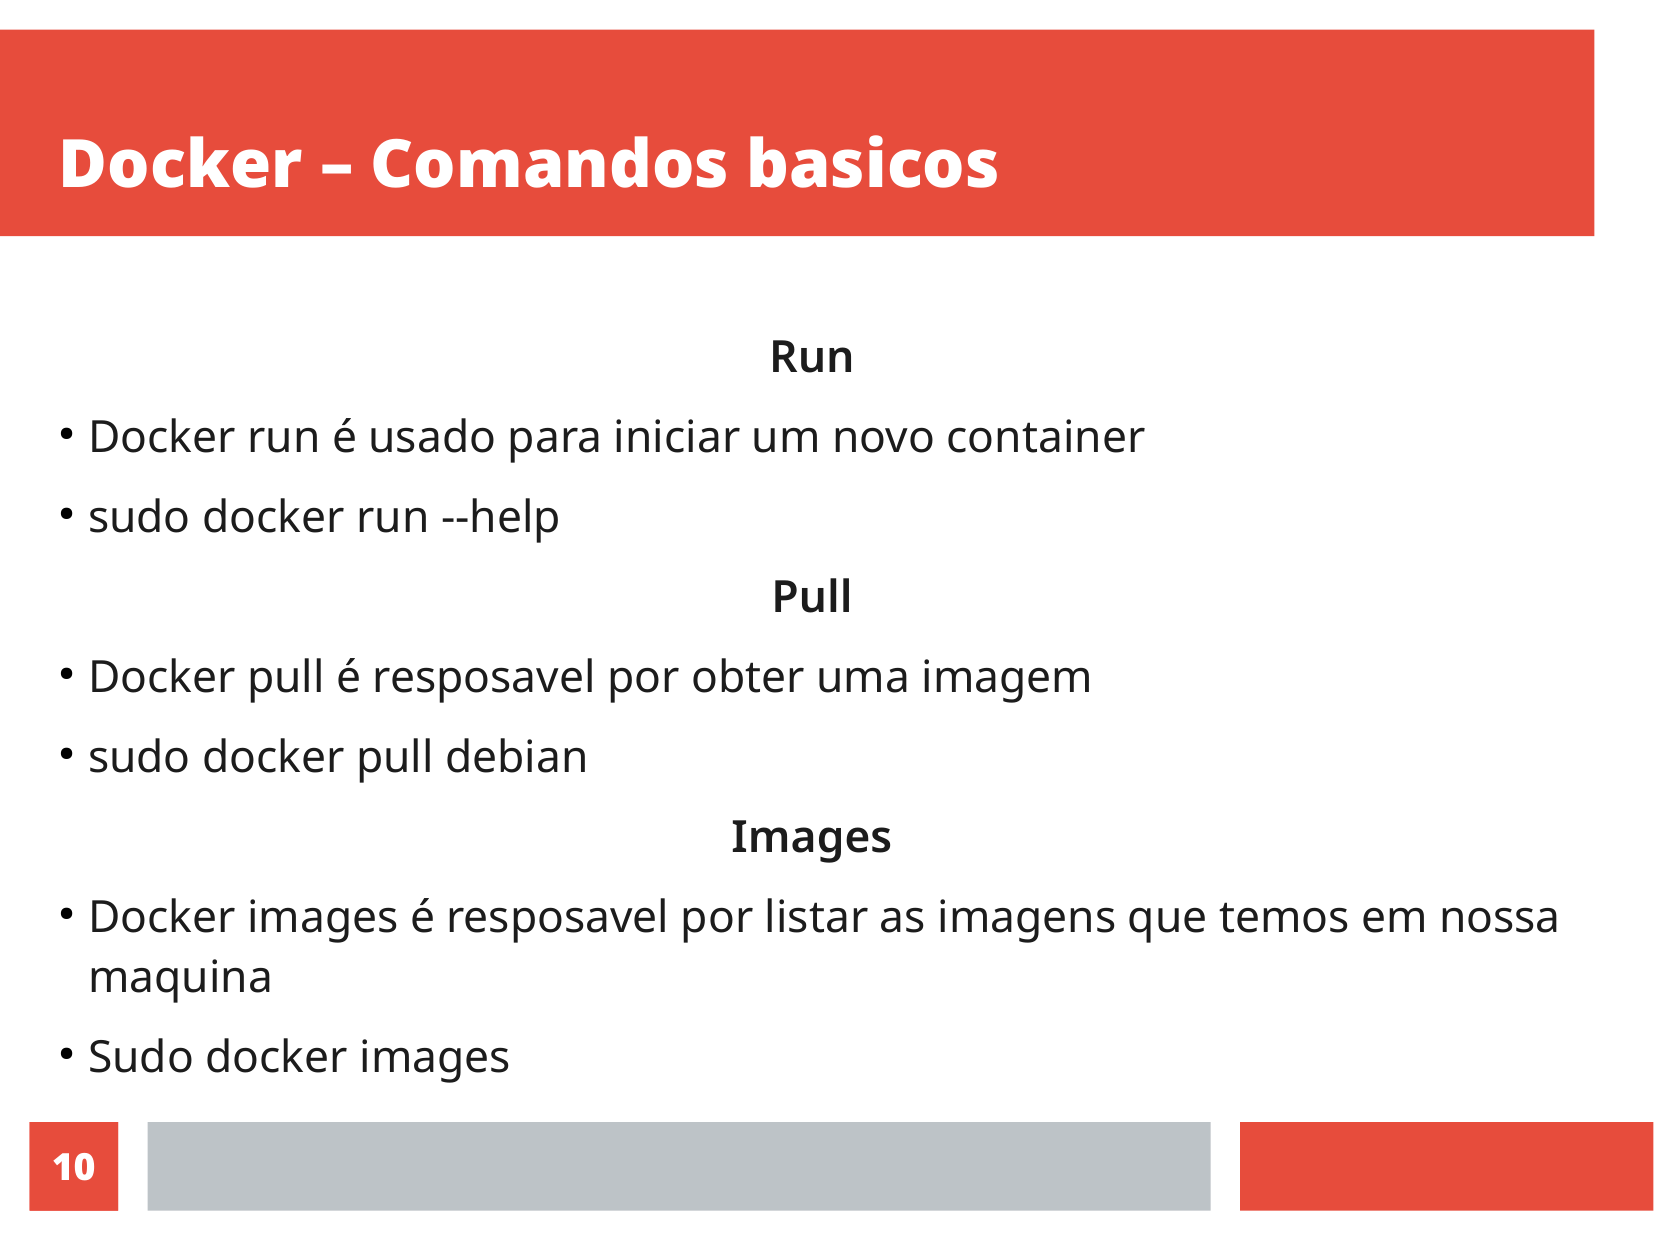

# Docker – Comandos basicos
Run
Docker run é usado para iniciar um novo container
sudo docker run --help
Pull
Docker pull é resposavel por obter uma imagem
sudo docker pull debian
Images
Docker images é resposavel por listar as imagens que temos em nossa maquina
Sudo docker images
10